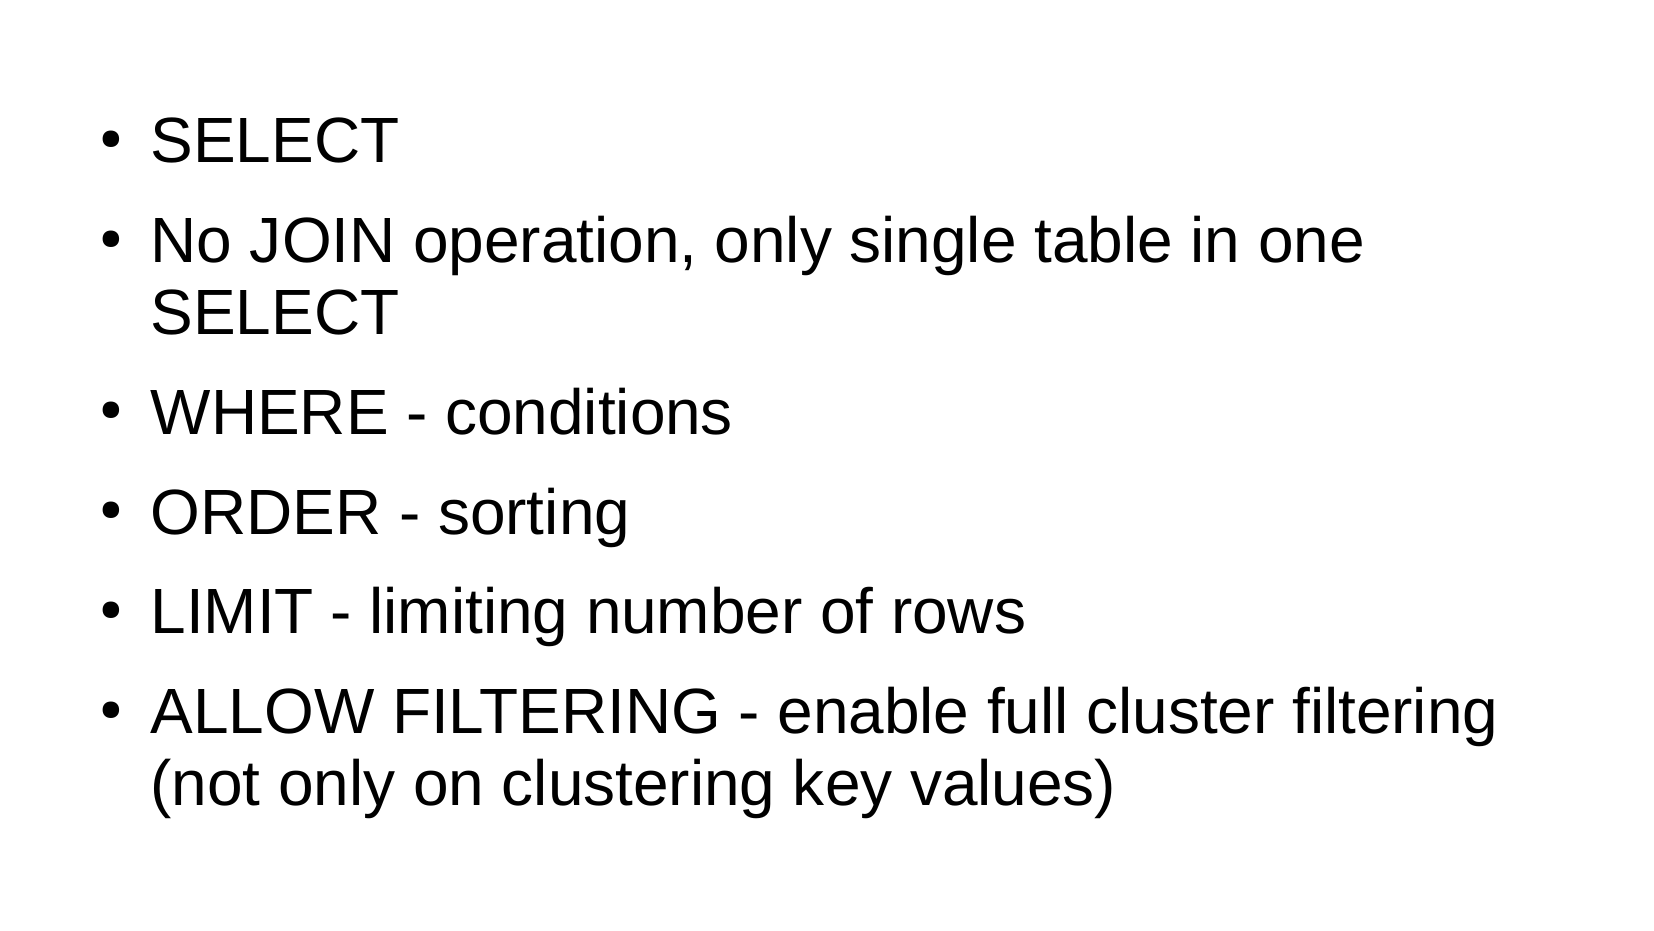

# SELECT
No JOIN operation, only single table in one SELECT
WHERE - conditions
ORDER - sorting
LIMIT - limiting number of rows
ALLOW FILTERING - enable full cluster filtering (not only on clustering key values)